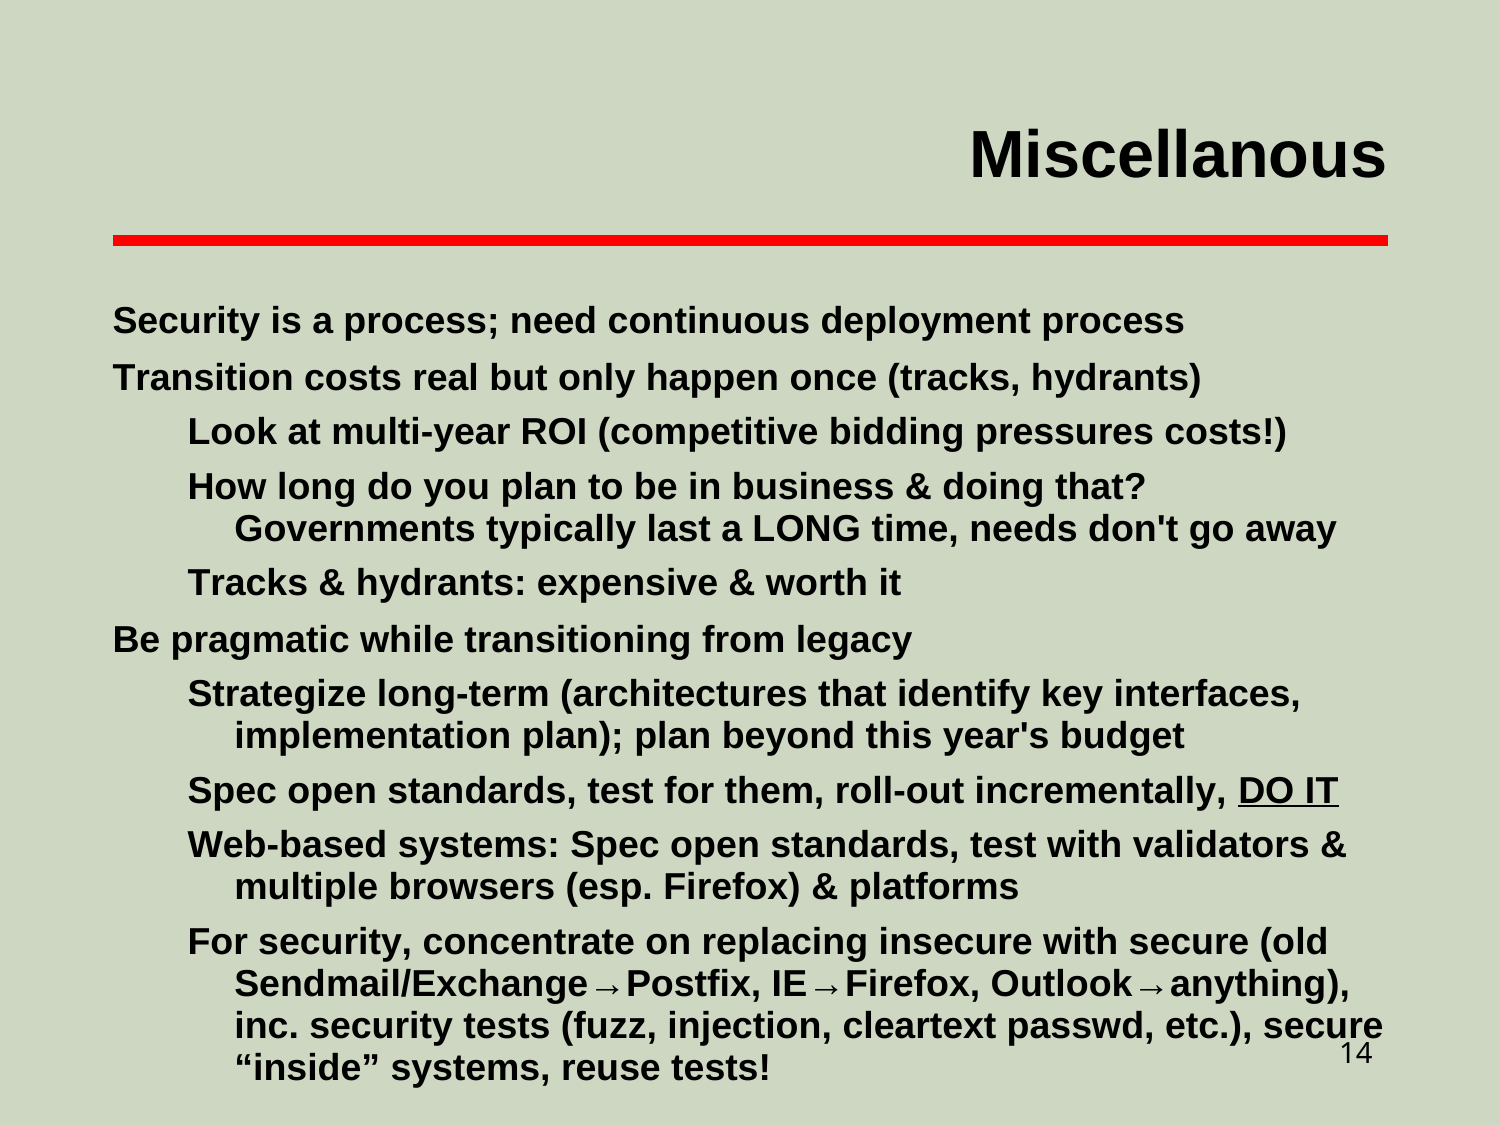

# Miscellanous
Security is a process; need continuous deployment process
Transition costs real but only happen once (tracks, hydrants)
Look at multi-year ROI (competitive bidding pressures costs!)
How long do you plan to be in business & doing that? Governments typically last a LONG time, needs don't go away
Tracks & hydrants: expensive & worth it
Be pragmatic while transitioning from legacy
Strategize long-term (architectures that identify key interfaces, implementation plan); plan beyond this year's budget
Spec open standards, test for them, roll-out incrementally, DO IT
Web-based systems: Spec open standards, test with validators & multiple browsers (esp. Firefox) & platforms
For security, concentrate on replacing insecure with secure (old Sendmail/Exchange→Postfix, IE→Firefox, Outlook→anything), inc. security tests (fuzz, injection, cleartext passwd, etc.), secure “inside” systems, reuse tests!